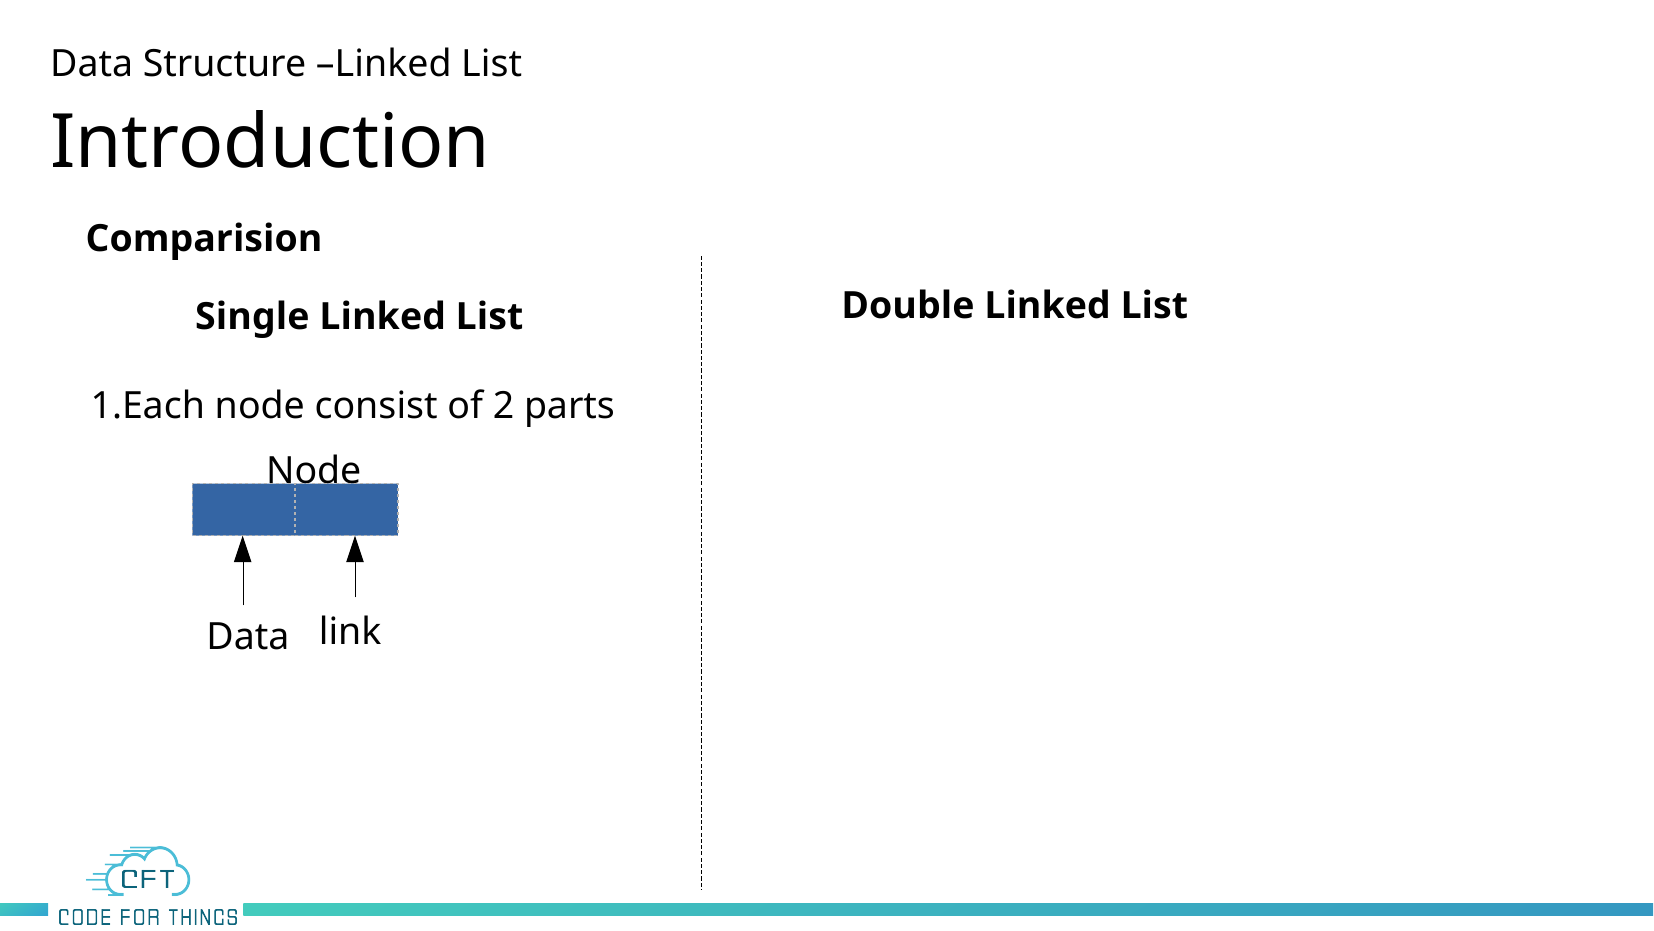

# Data Structure –Linked List Introduction
Comparision
Double Linked List
Single Linked List
 1.Each node consist of 2 parts
Node
link
Data